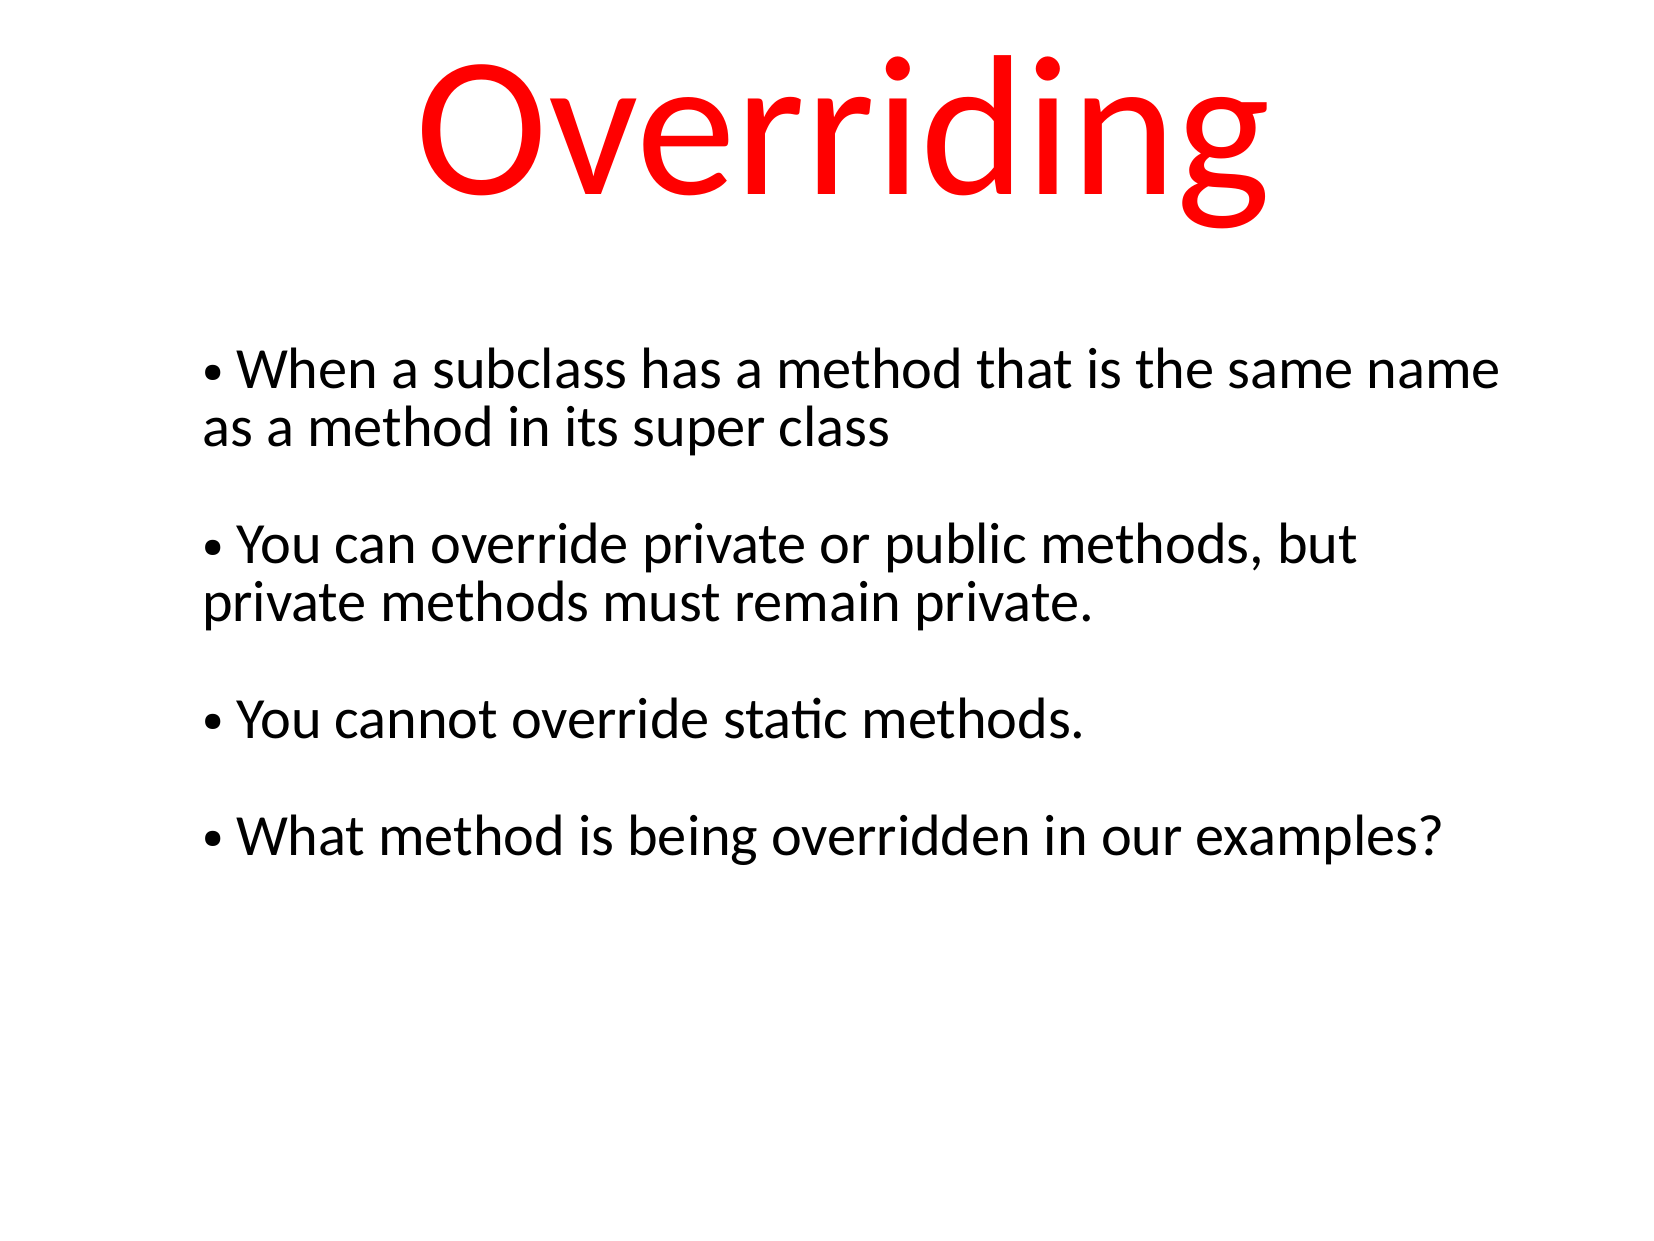

Overriding
 When a subclass has a method that is the same name as a method in its super class
 You can override private or public methods, but private methods must remain private.
 You cannot override static methods.
 What method is being overridden in our examples?